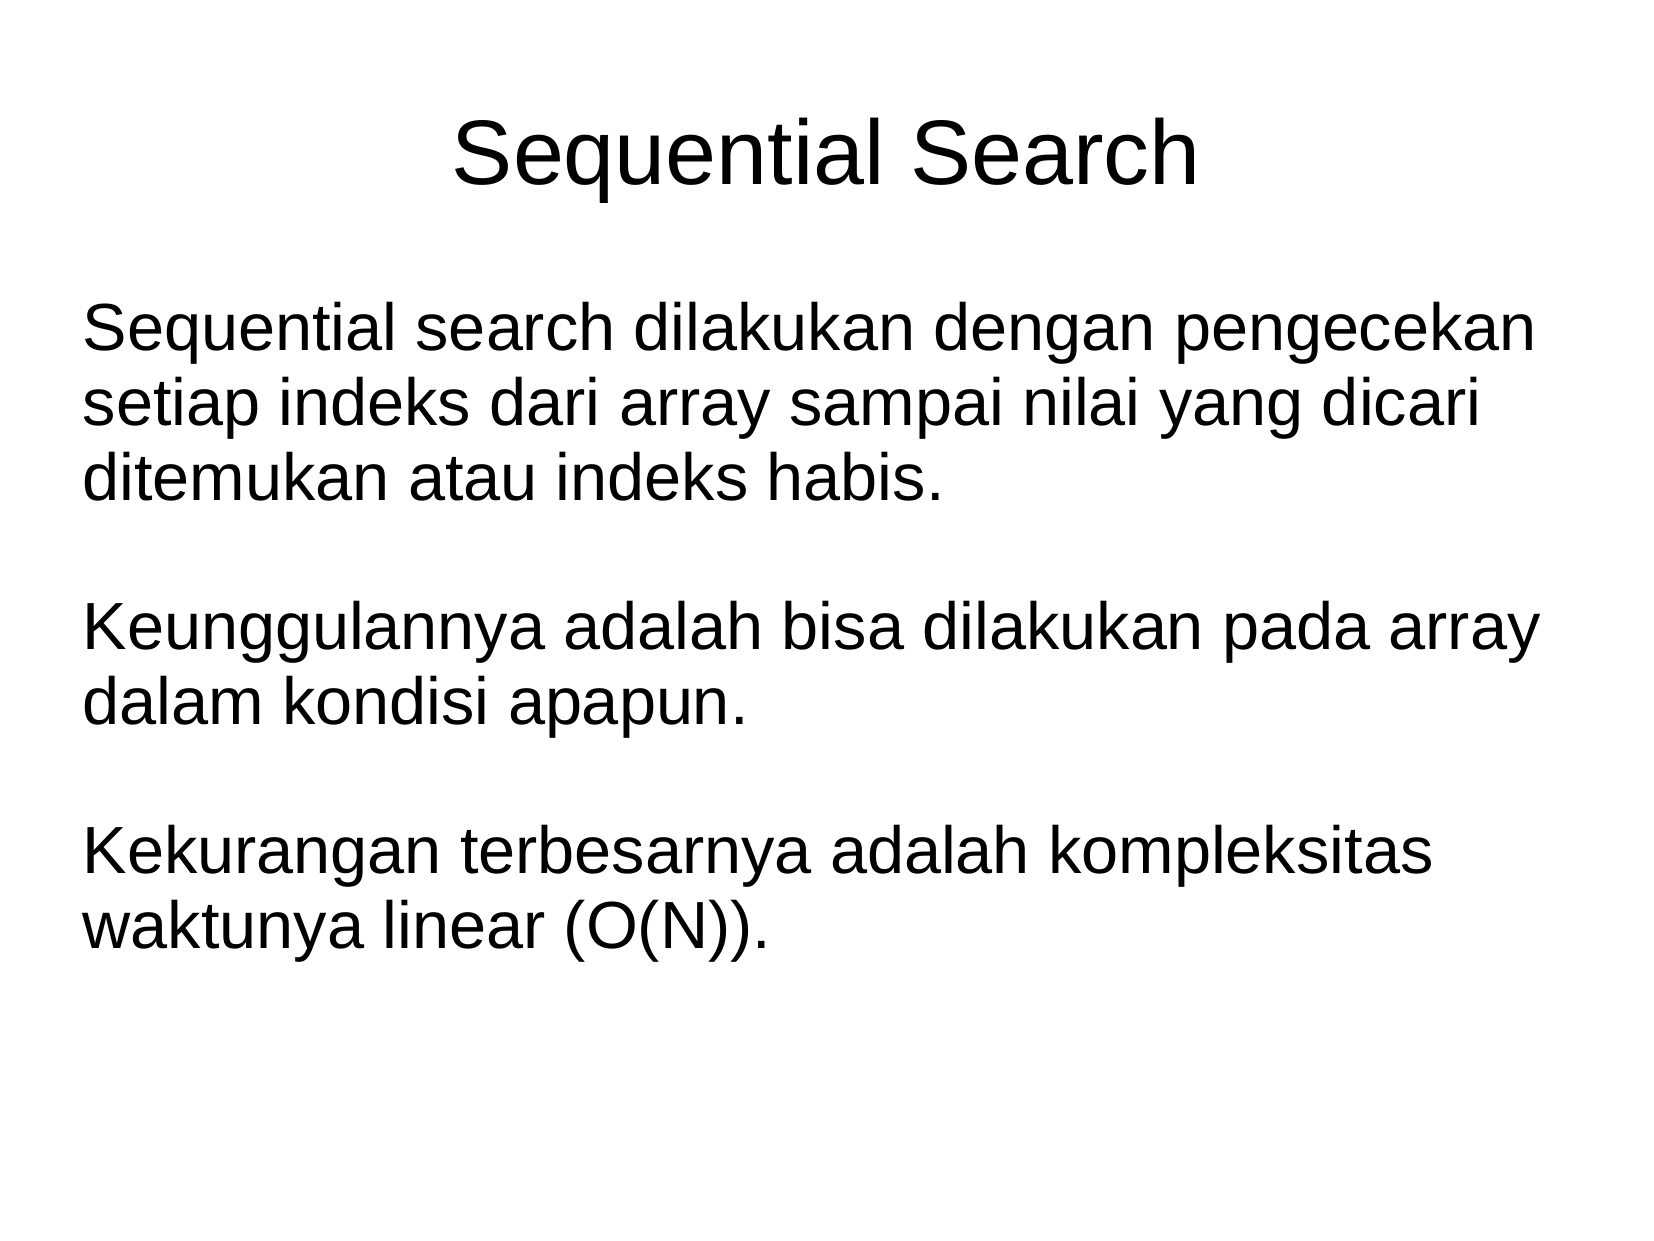

# Sequential Search
Sequential search dilakukan dengan pengecekan setiap indeks dari array sampai nilai yang dicari ditemukan atau indeks habis.
Keunggulannya adalah bisa dilakukan pada array dalam kondisi apapun.
Kekurangan terbesarnya adalah kompleksitas waktunya linear (O(N)).